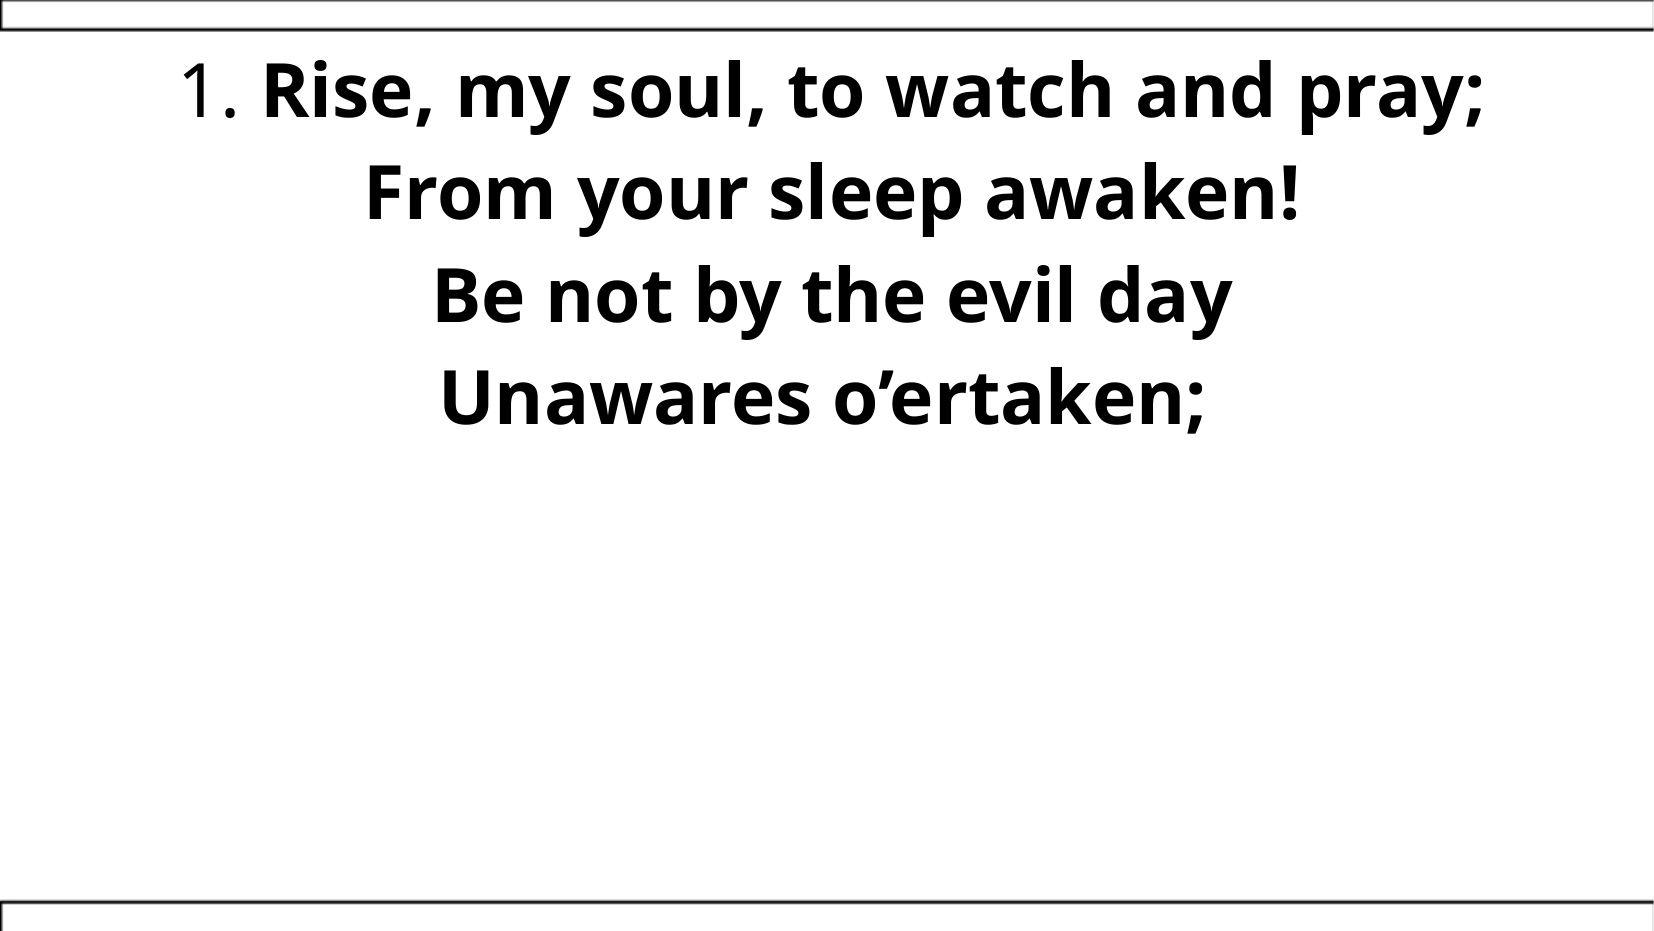

1. Rise, my soul, to watch and pray;
From your sleep awaken!
Be not by the evil day
Unawares o’ertaken;